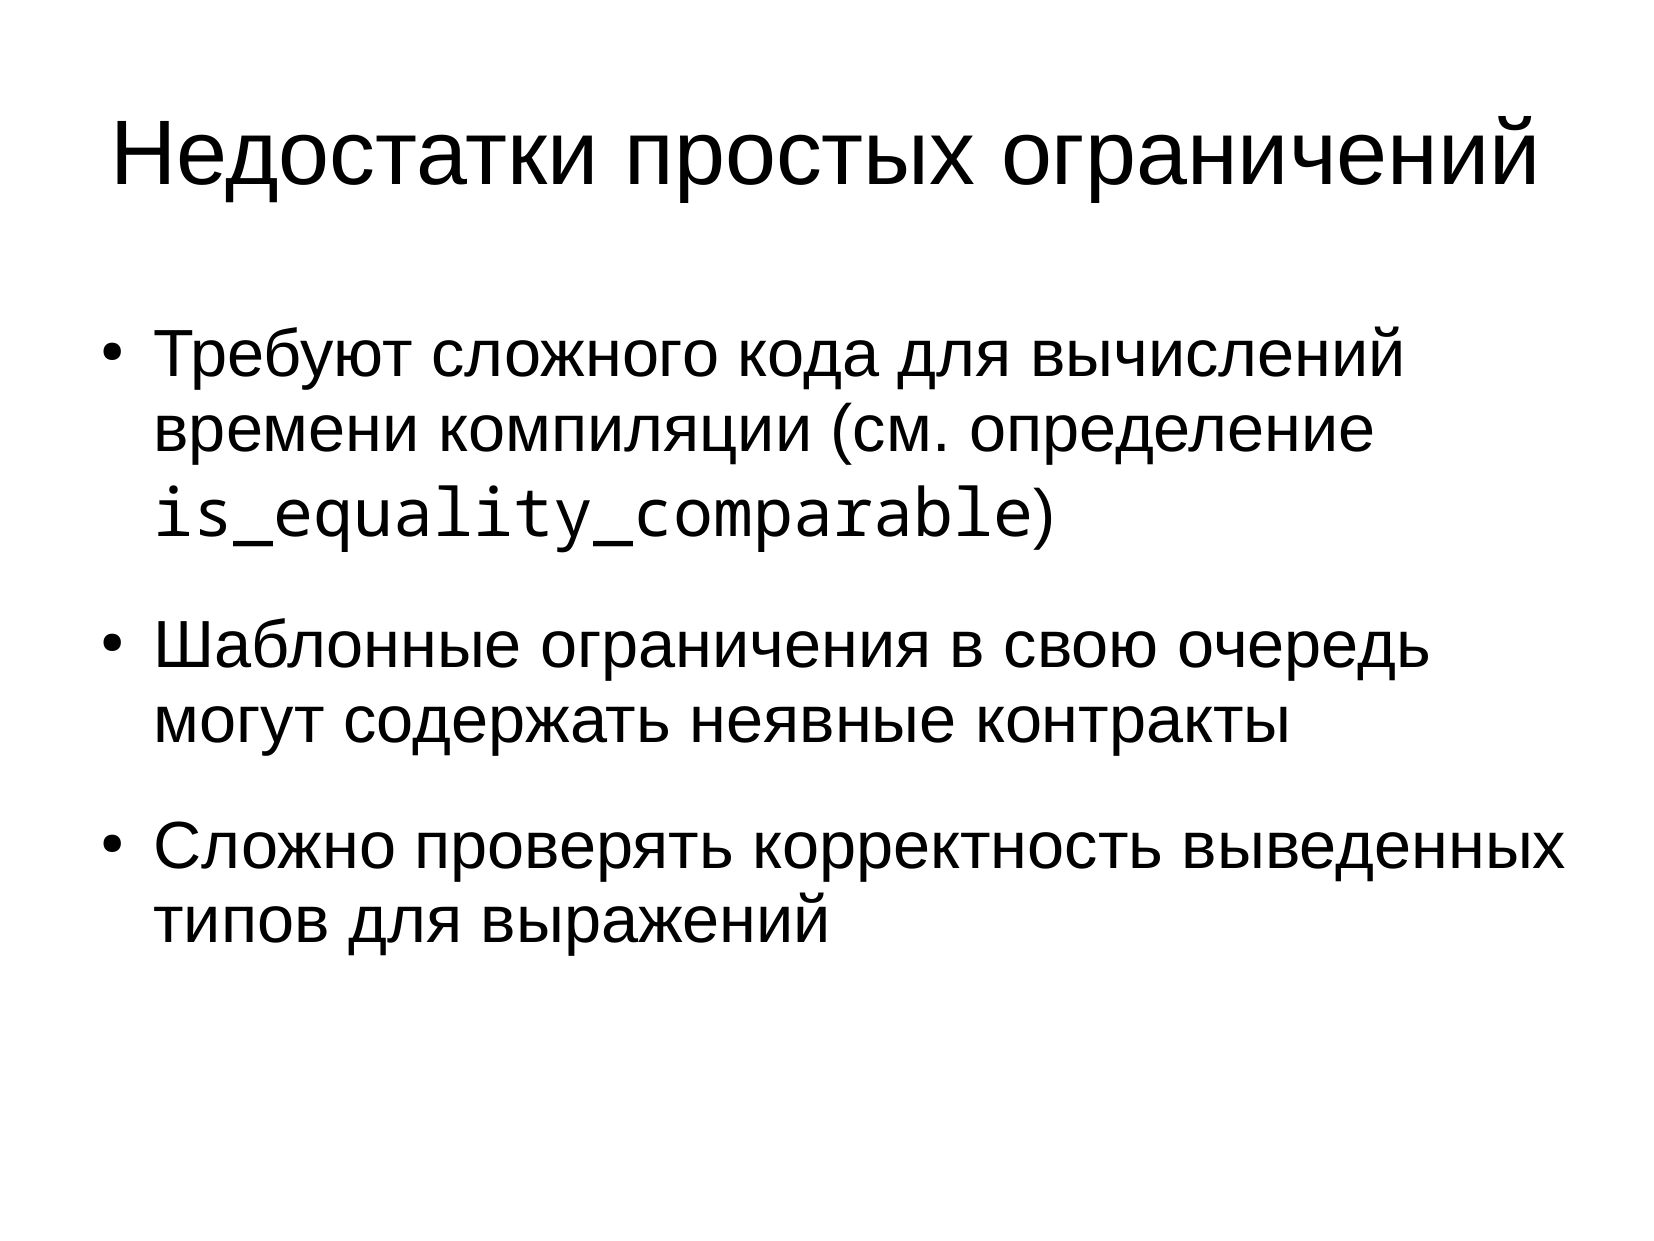

# Недостатки простых ограничений
Требуют сложного кода для вычислений времени компиляции (см. определение is_equality_comparable)
Шаблонные ограничения в свою очередь могут содержать неявные контракты
Сложно проверять корректность выведенных типов для выражений